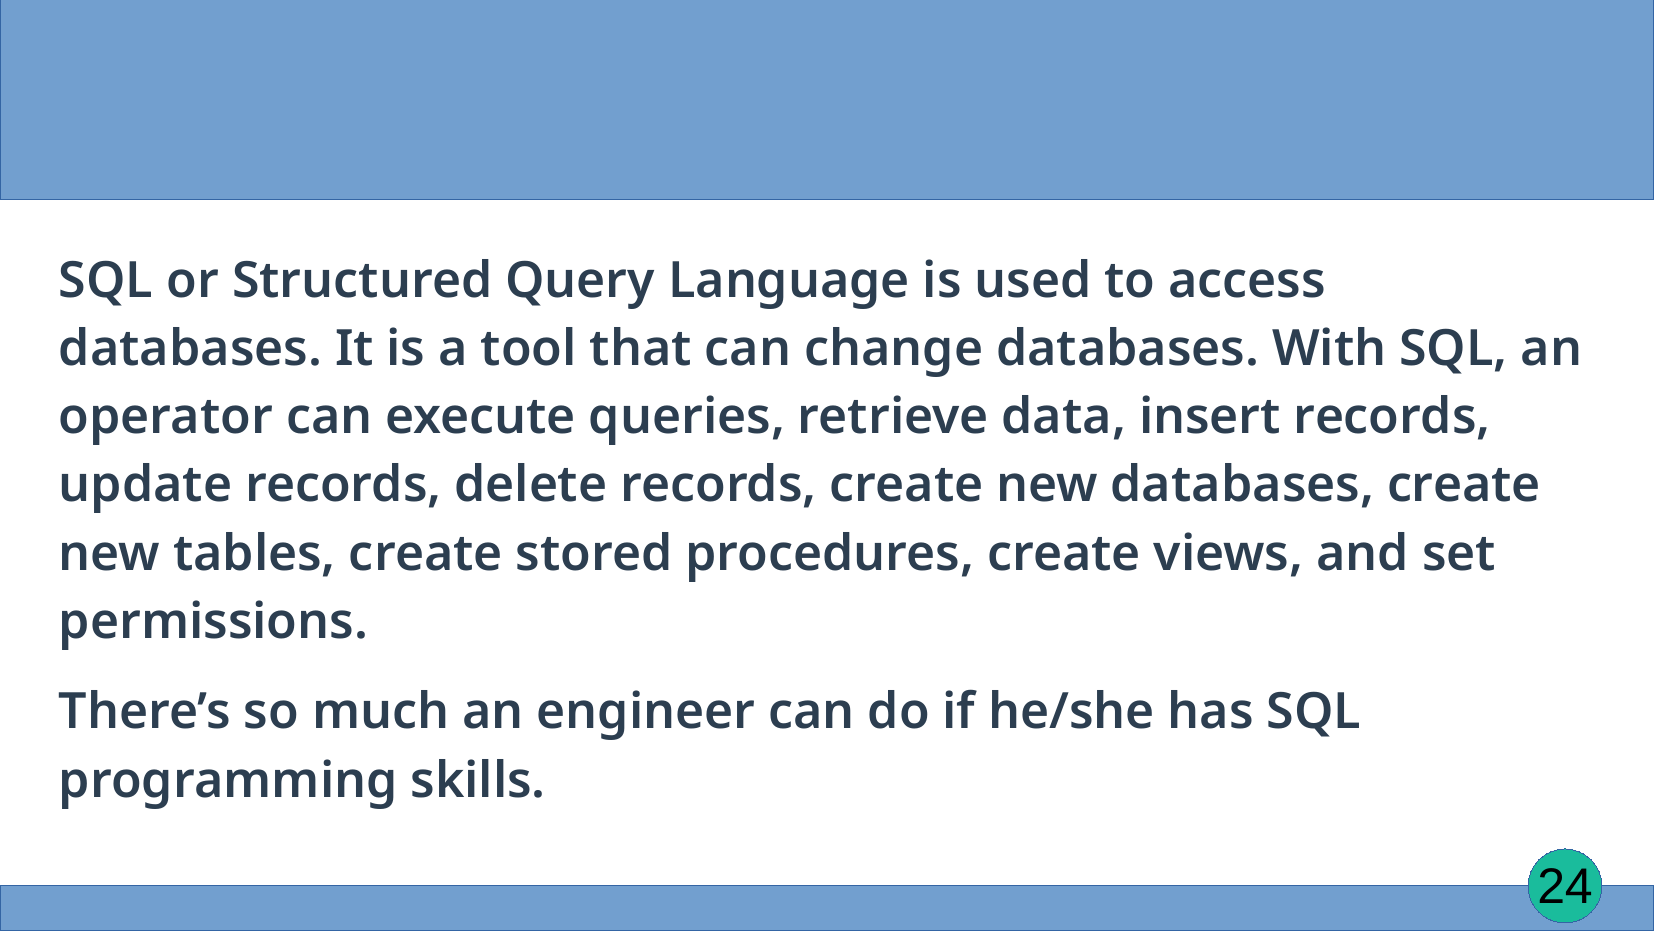

#
SQL or Structured Query Language is used to access databases. It is a tool that can change databases. With SQL, an operator can execute queries, retrieve data, insert records, update records, delete records, create new databases, create new tables, create stored procedures, create views, and set permissions.
There’s so much an engineer can do if he/she has SQL programming skills.